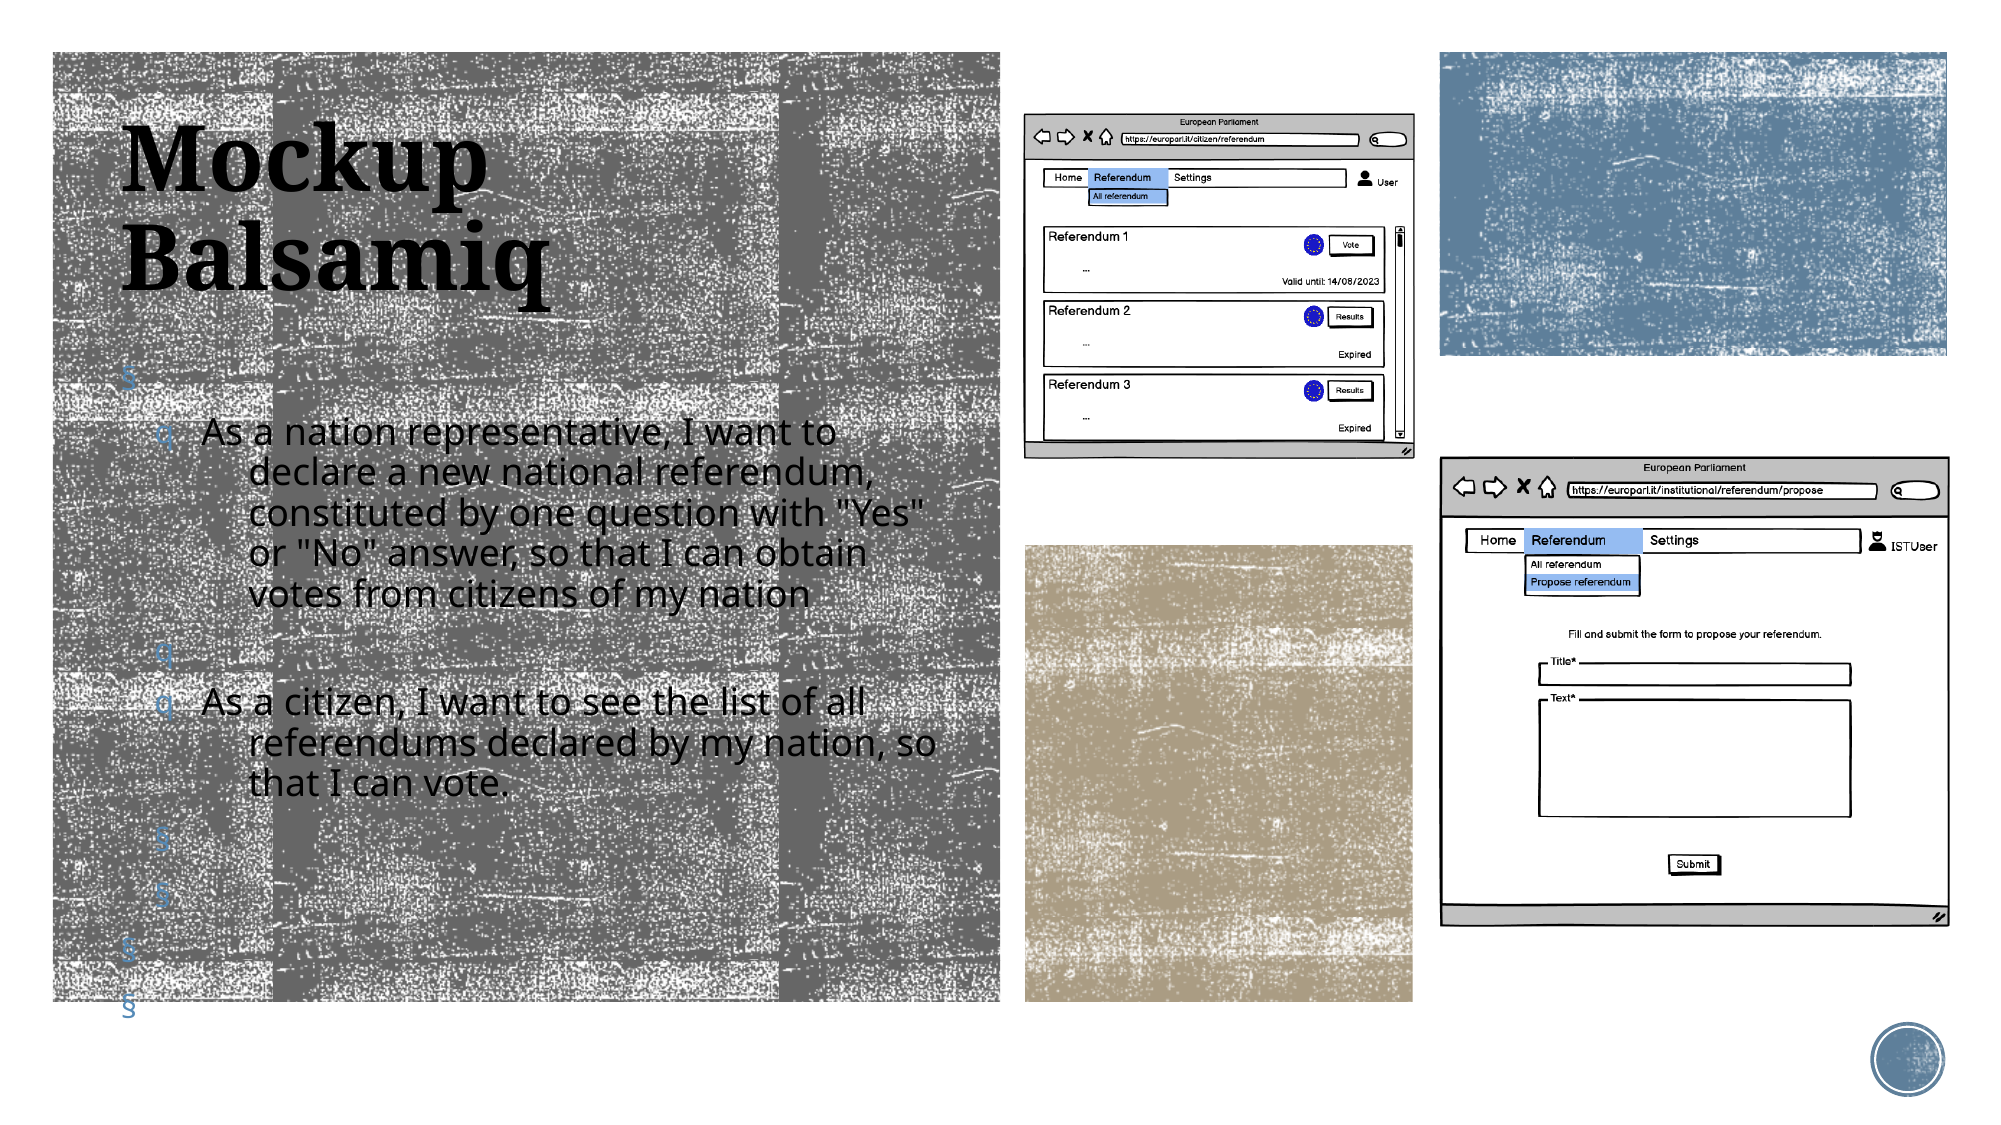

# Mockup Balsamiq
As a nation representative, I want to declare a new national referendum, constituted by one question with "Yes" or "No" answer, so that I can obtain votes from citizens of my nation
As a citizen, I want to see the list of all referendums declared by my nation, so that I can vote.